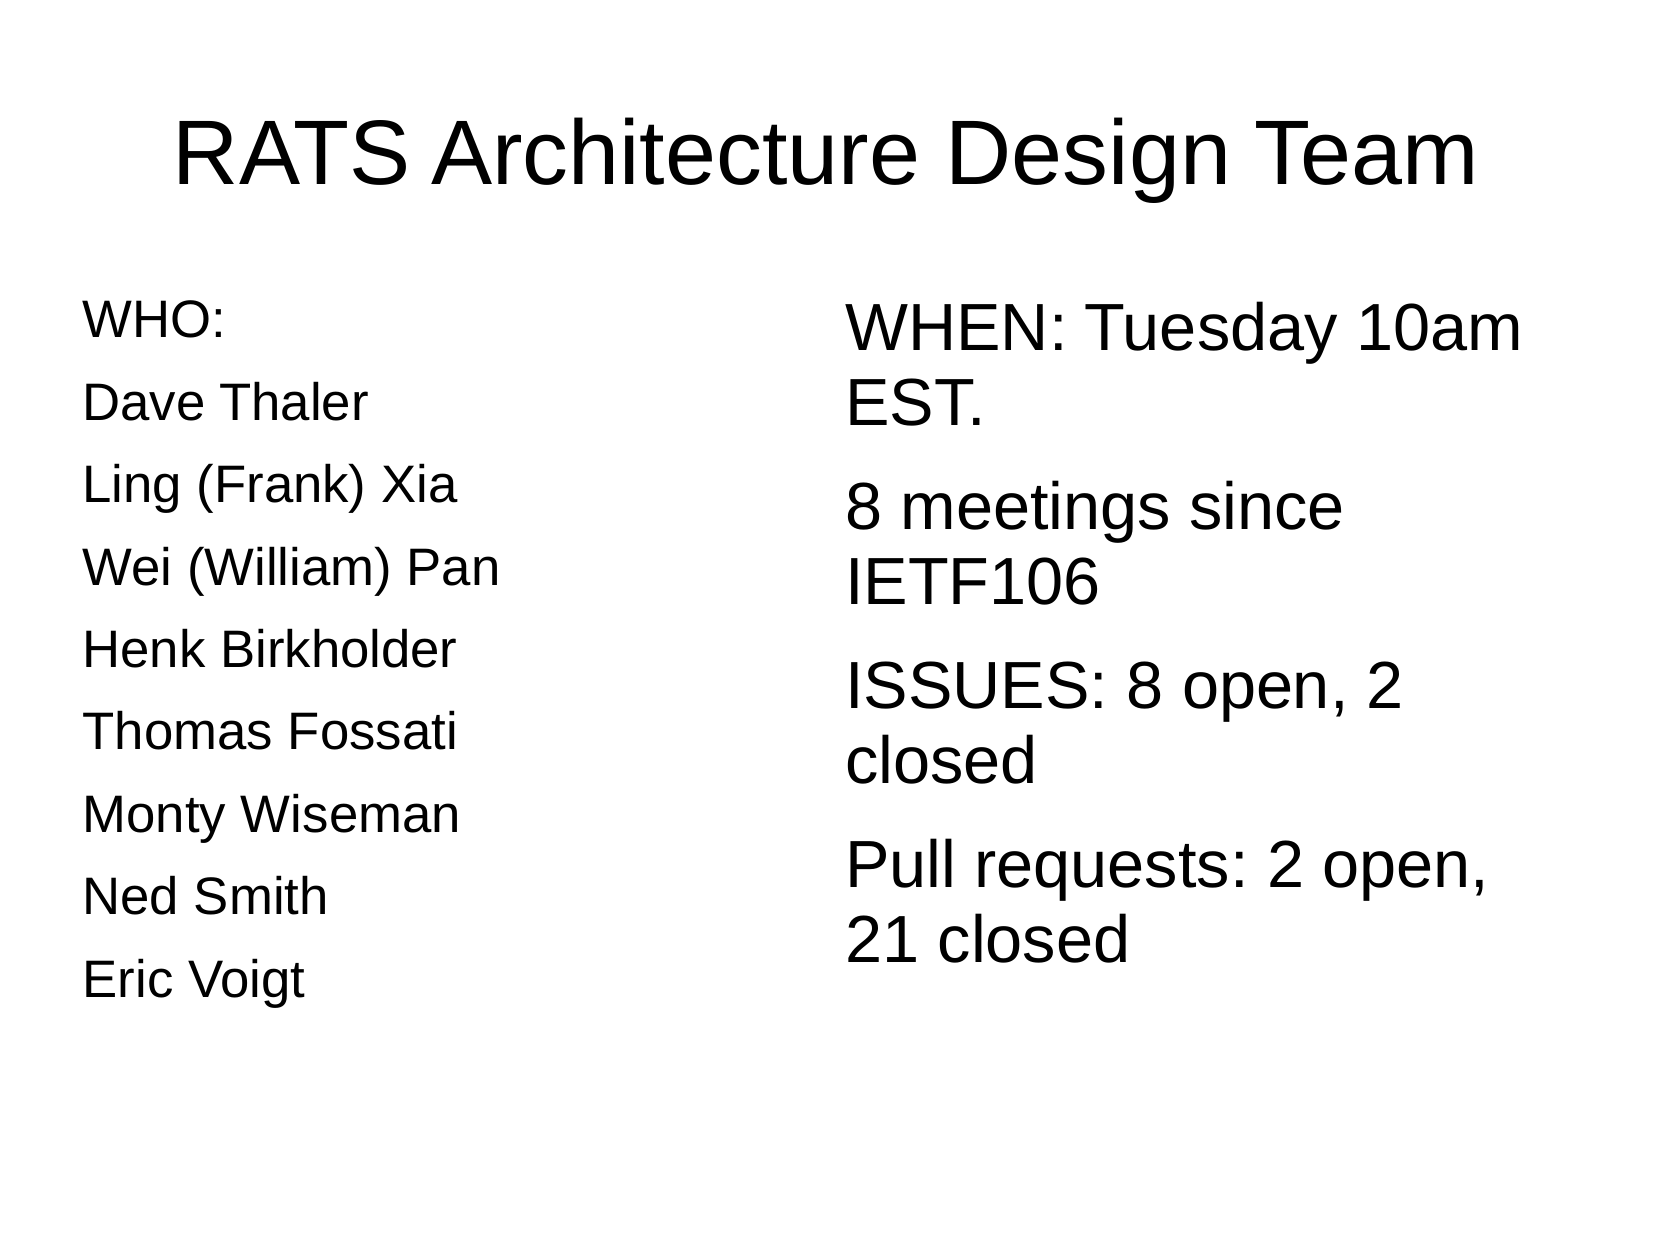

# RATS Architecture Design Team
WHO:
Dave Thaler
Ling (Frank) Xia
Wei (William) Pan
Henk Birkholder
Thomas Fossati
Monty Wiseman
Ned Smith
Eric Voigt
WHEN: Tuesday 10am EST.
8 meetings since IETF106
ISSUES: 8 open, 2 closed
Pull requests: 2 open, 21 closed